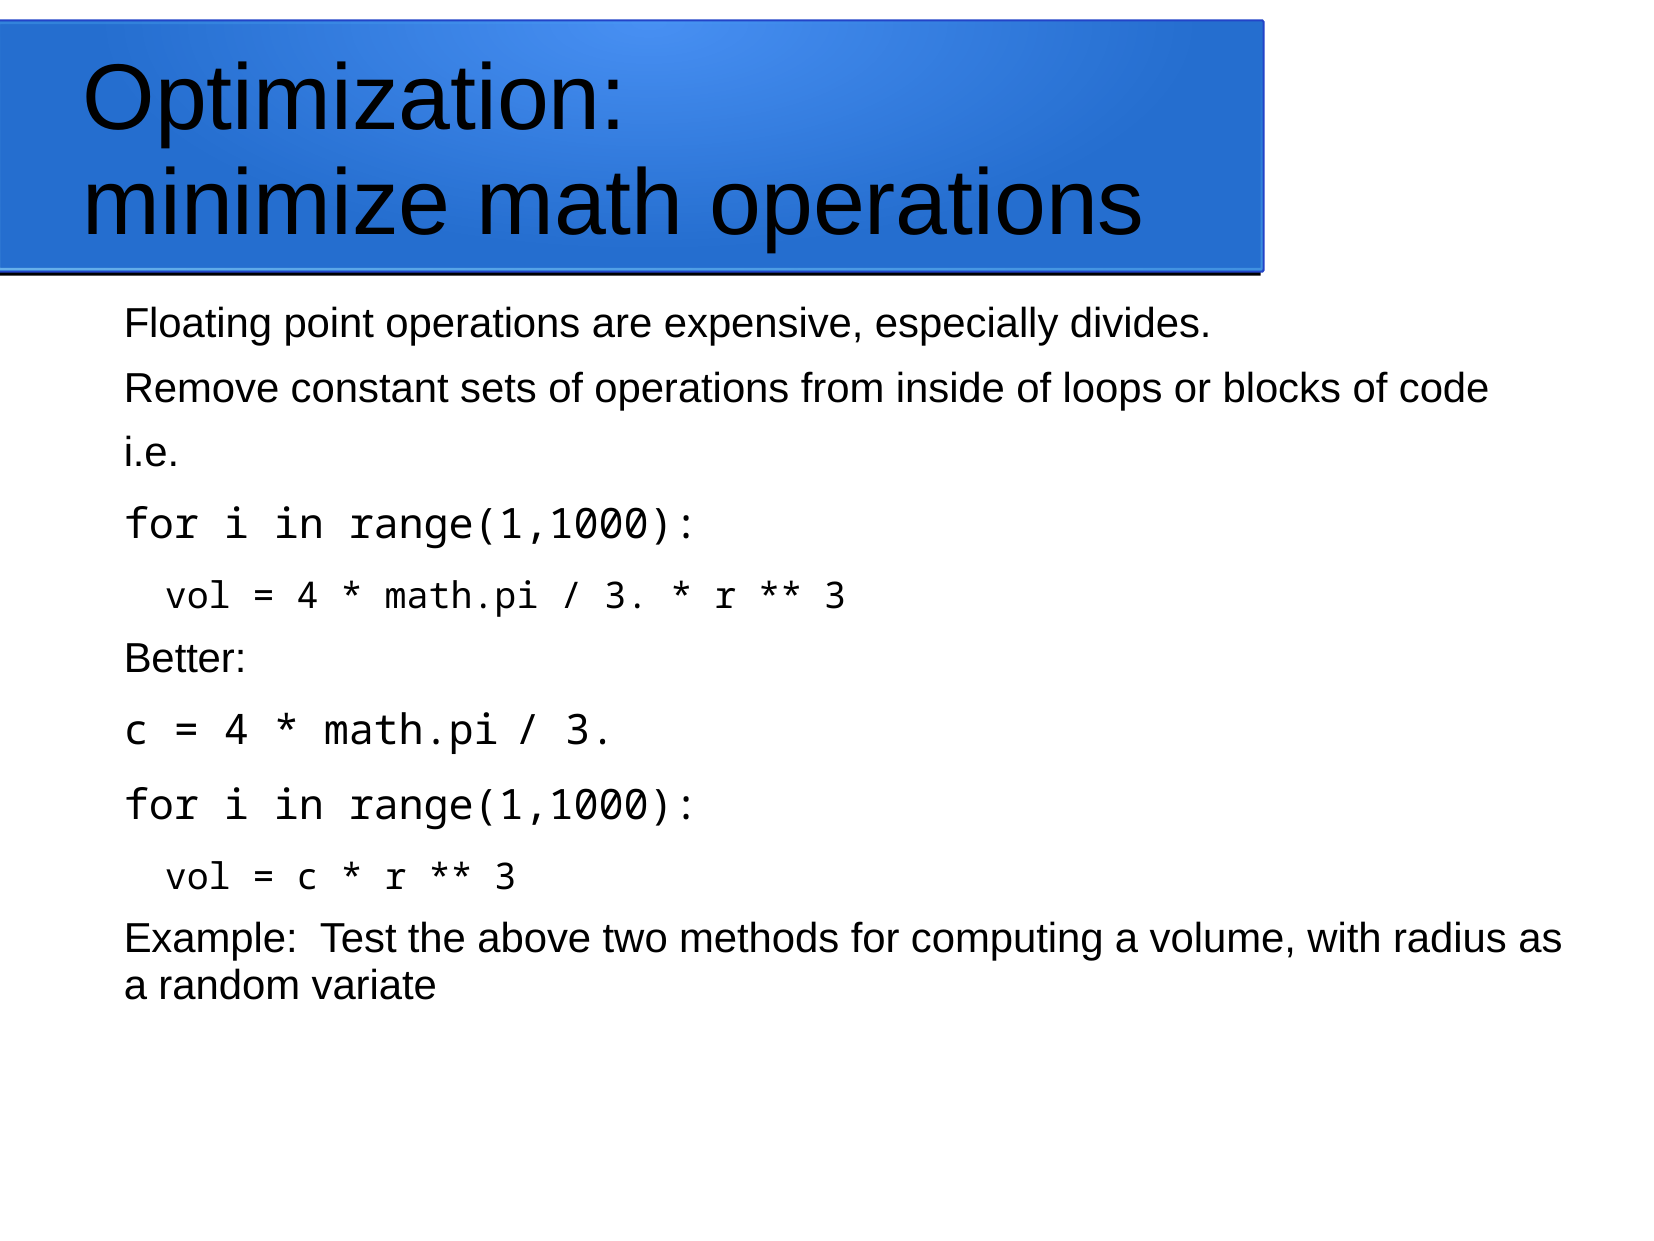

# Optimization: minimize math operations
Floating point operations are expensive, especially divides.
Remove constant sets of operations from inside of loops or blocks of code
i.e.
for i in range(1,1000):
vol = 4 * math.pi / 3. * r ** 3
Better:
c = 4 * math.pi	/ 3.
for i in range(1,1000):
vol = c * r ** 3
Example: Test the above two methods for computing a volume, with radius as a random variate